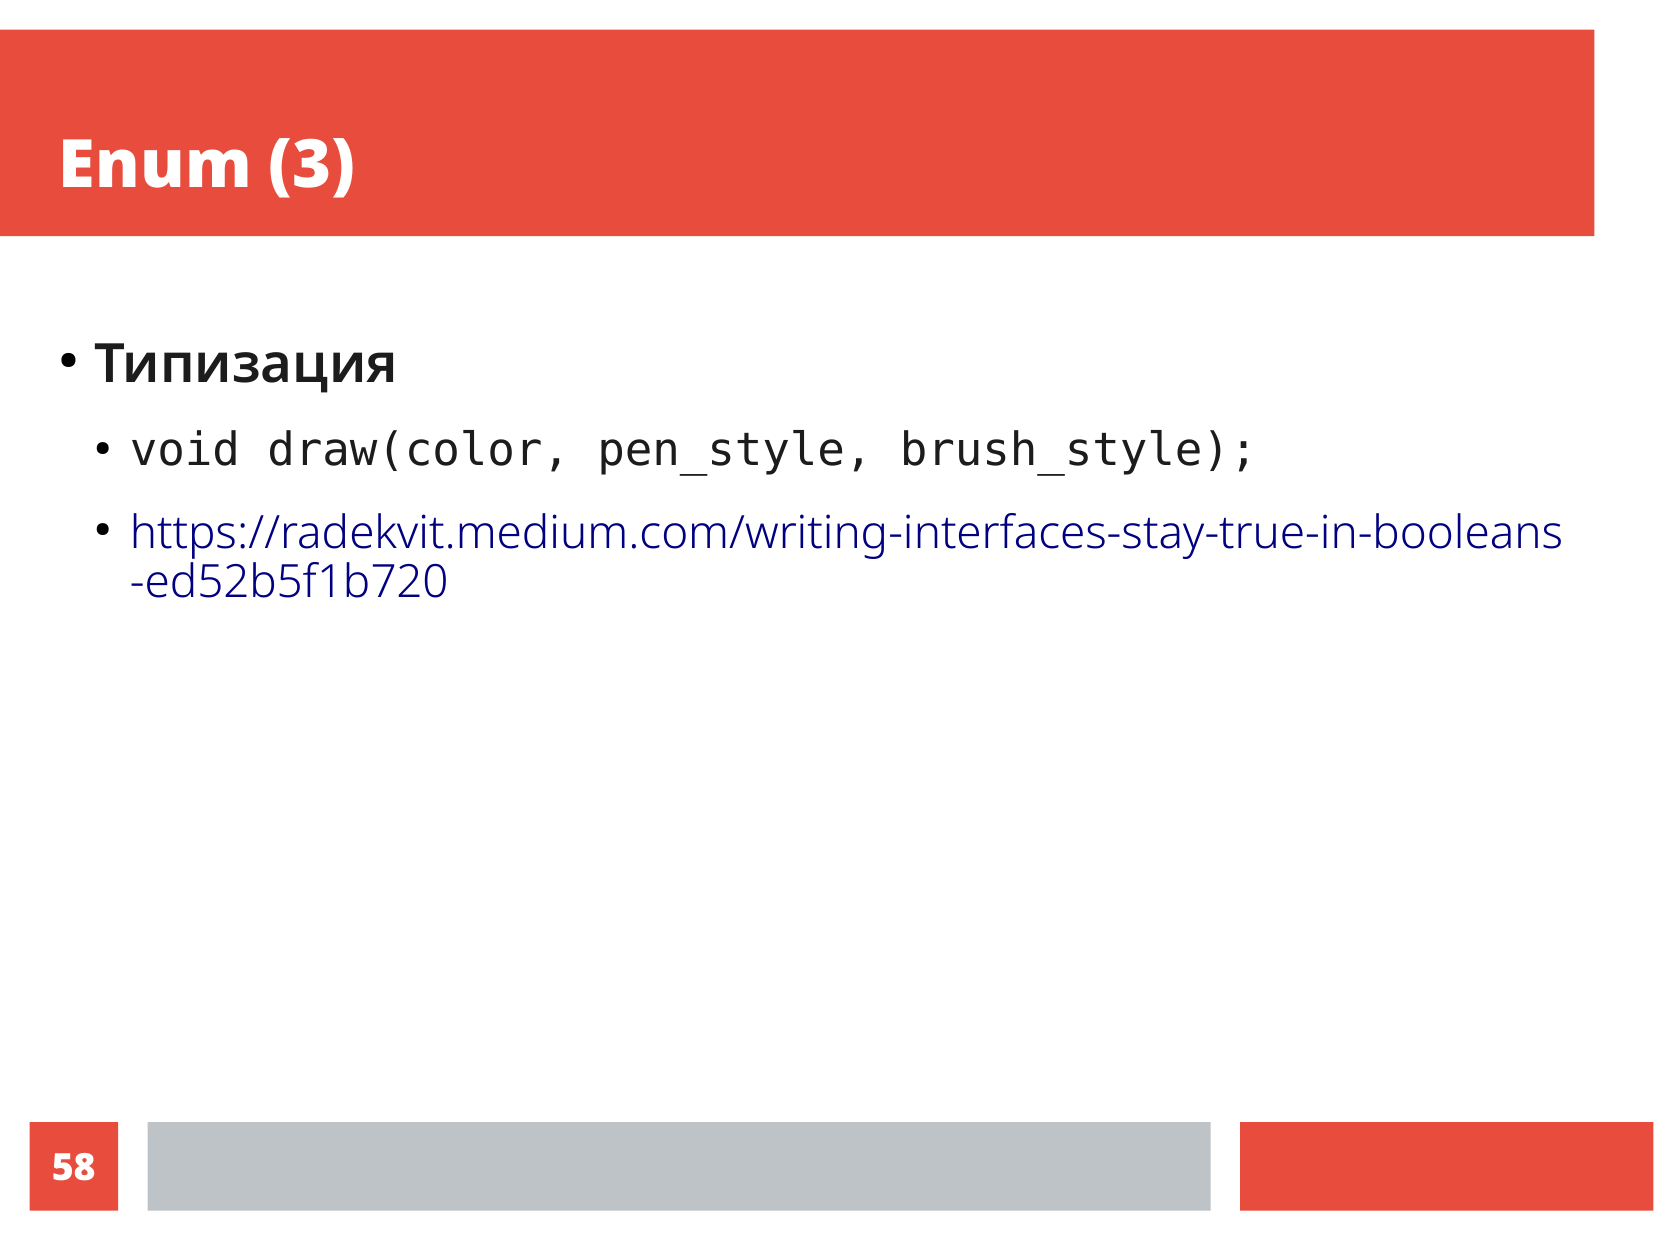

# Enum (3)
Типизация
void draw(color, pen_style, brush_style);
https://radekvit.medium.com/writing-interfaces-stay-true-in-booleans-ed52b5f1b720
58